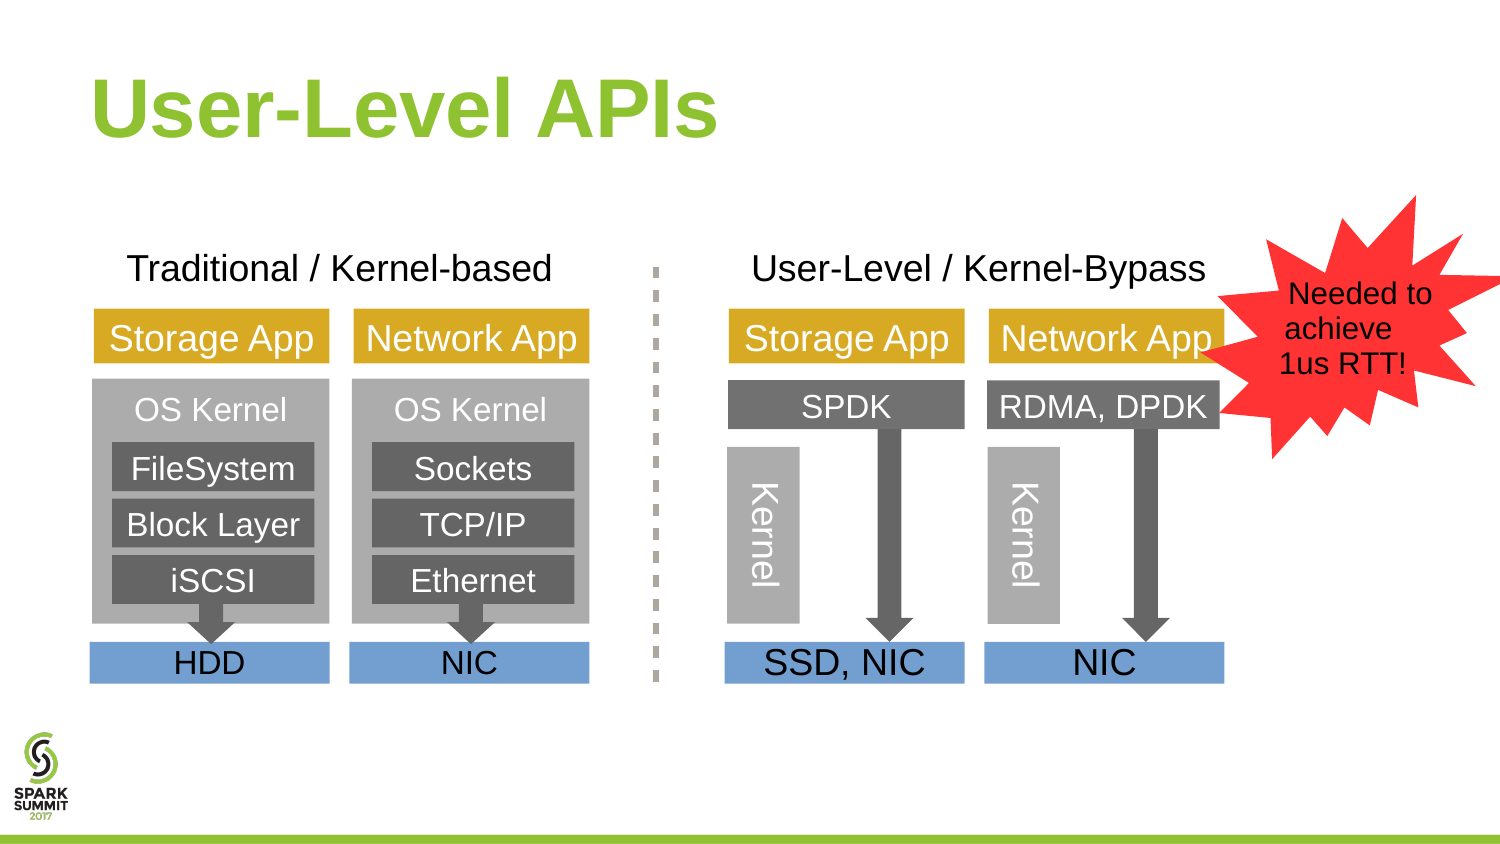

# User-Level APIs
 Needed to
achieve
1us RTT!
Traditional / Kernel-based
User-Level / Kernel-Bypass
Storage App
Network App
Storage App
Network App
OS Kernel
SPDK
RDMA, DPDK
OS Kernel
OS Kernel
FileSystem
Sockets
Block Layer
TCP/IP
Kernel
Kernel
iSCSI
Ethernet
HDD
NIC
SSD, NIC
NIC